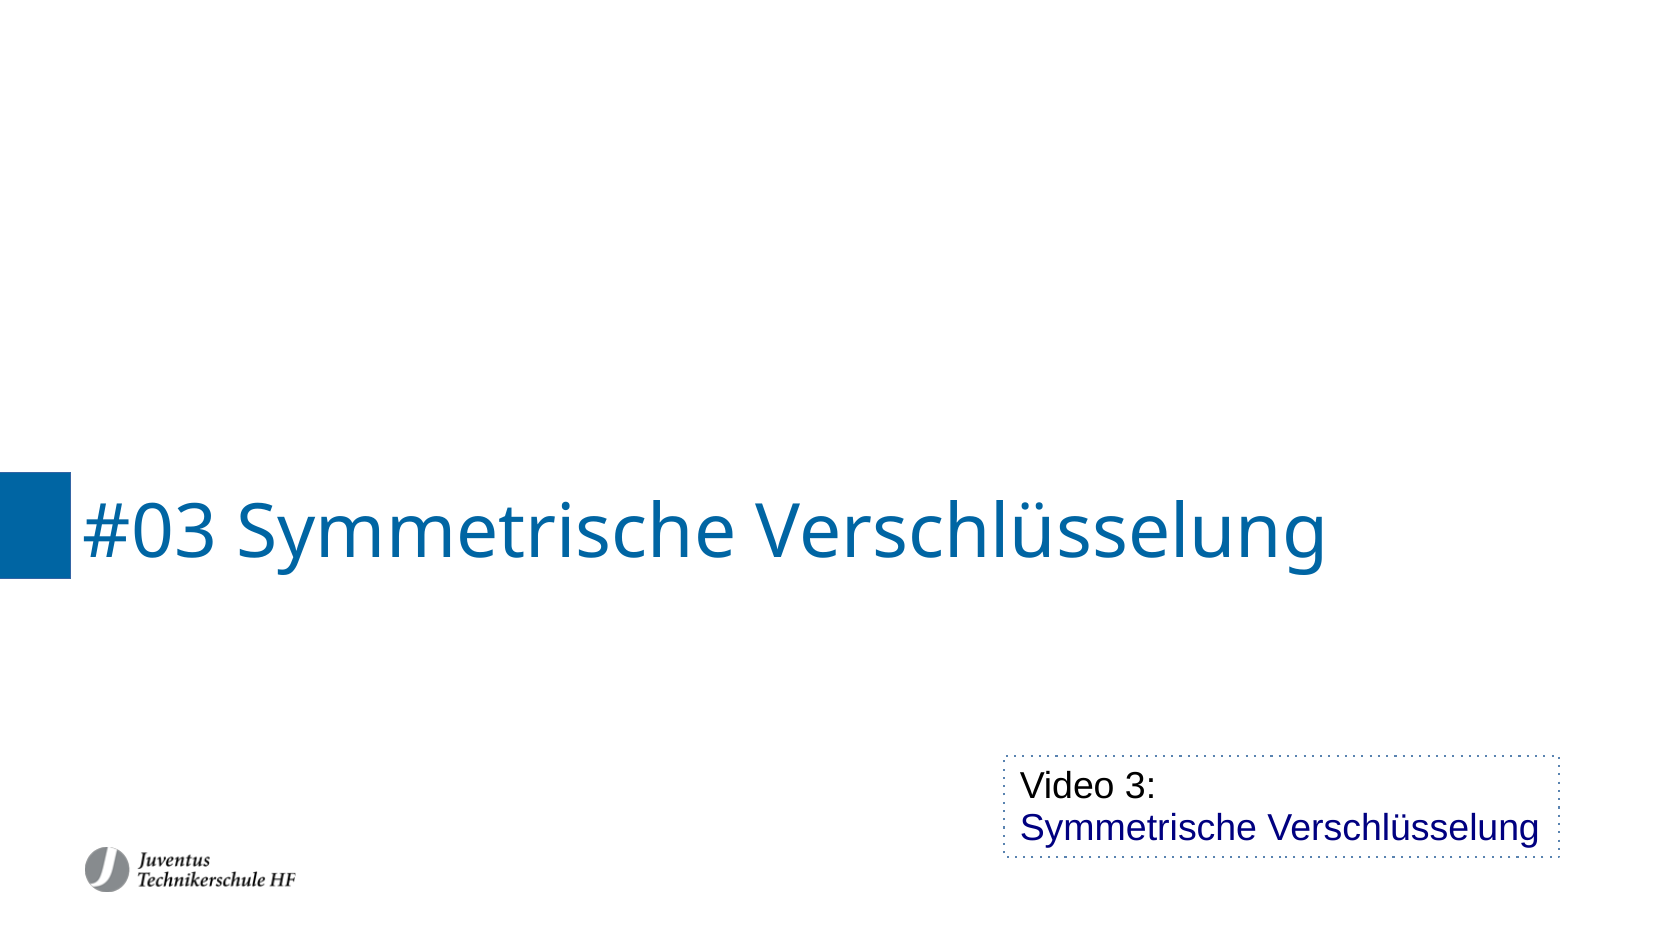

# #03 Symmetrische Verschlüsselung
Video 3: Symmetrische Verschlüsselung